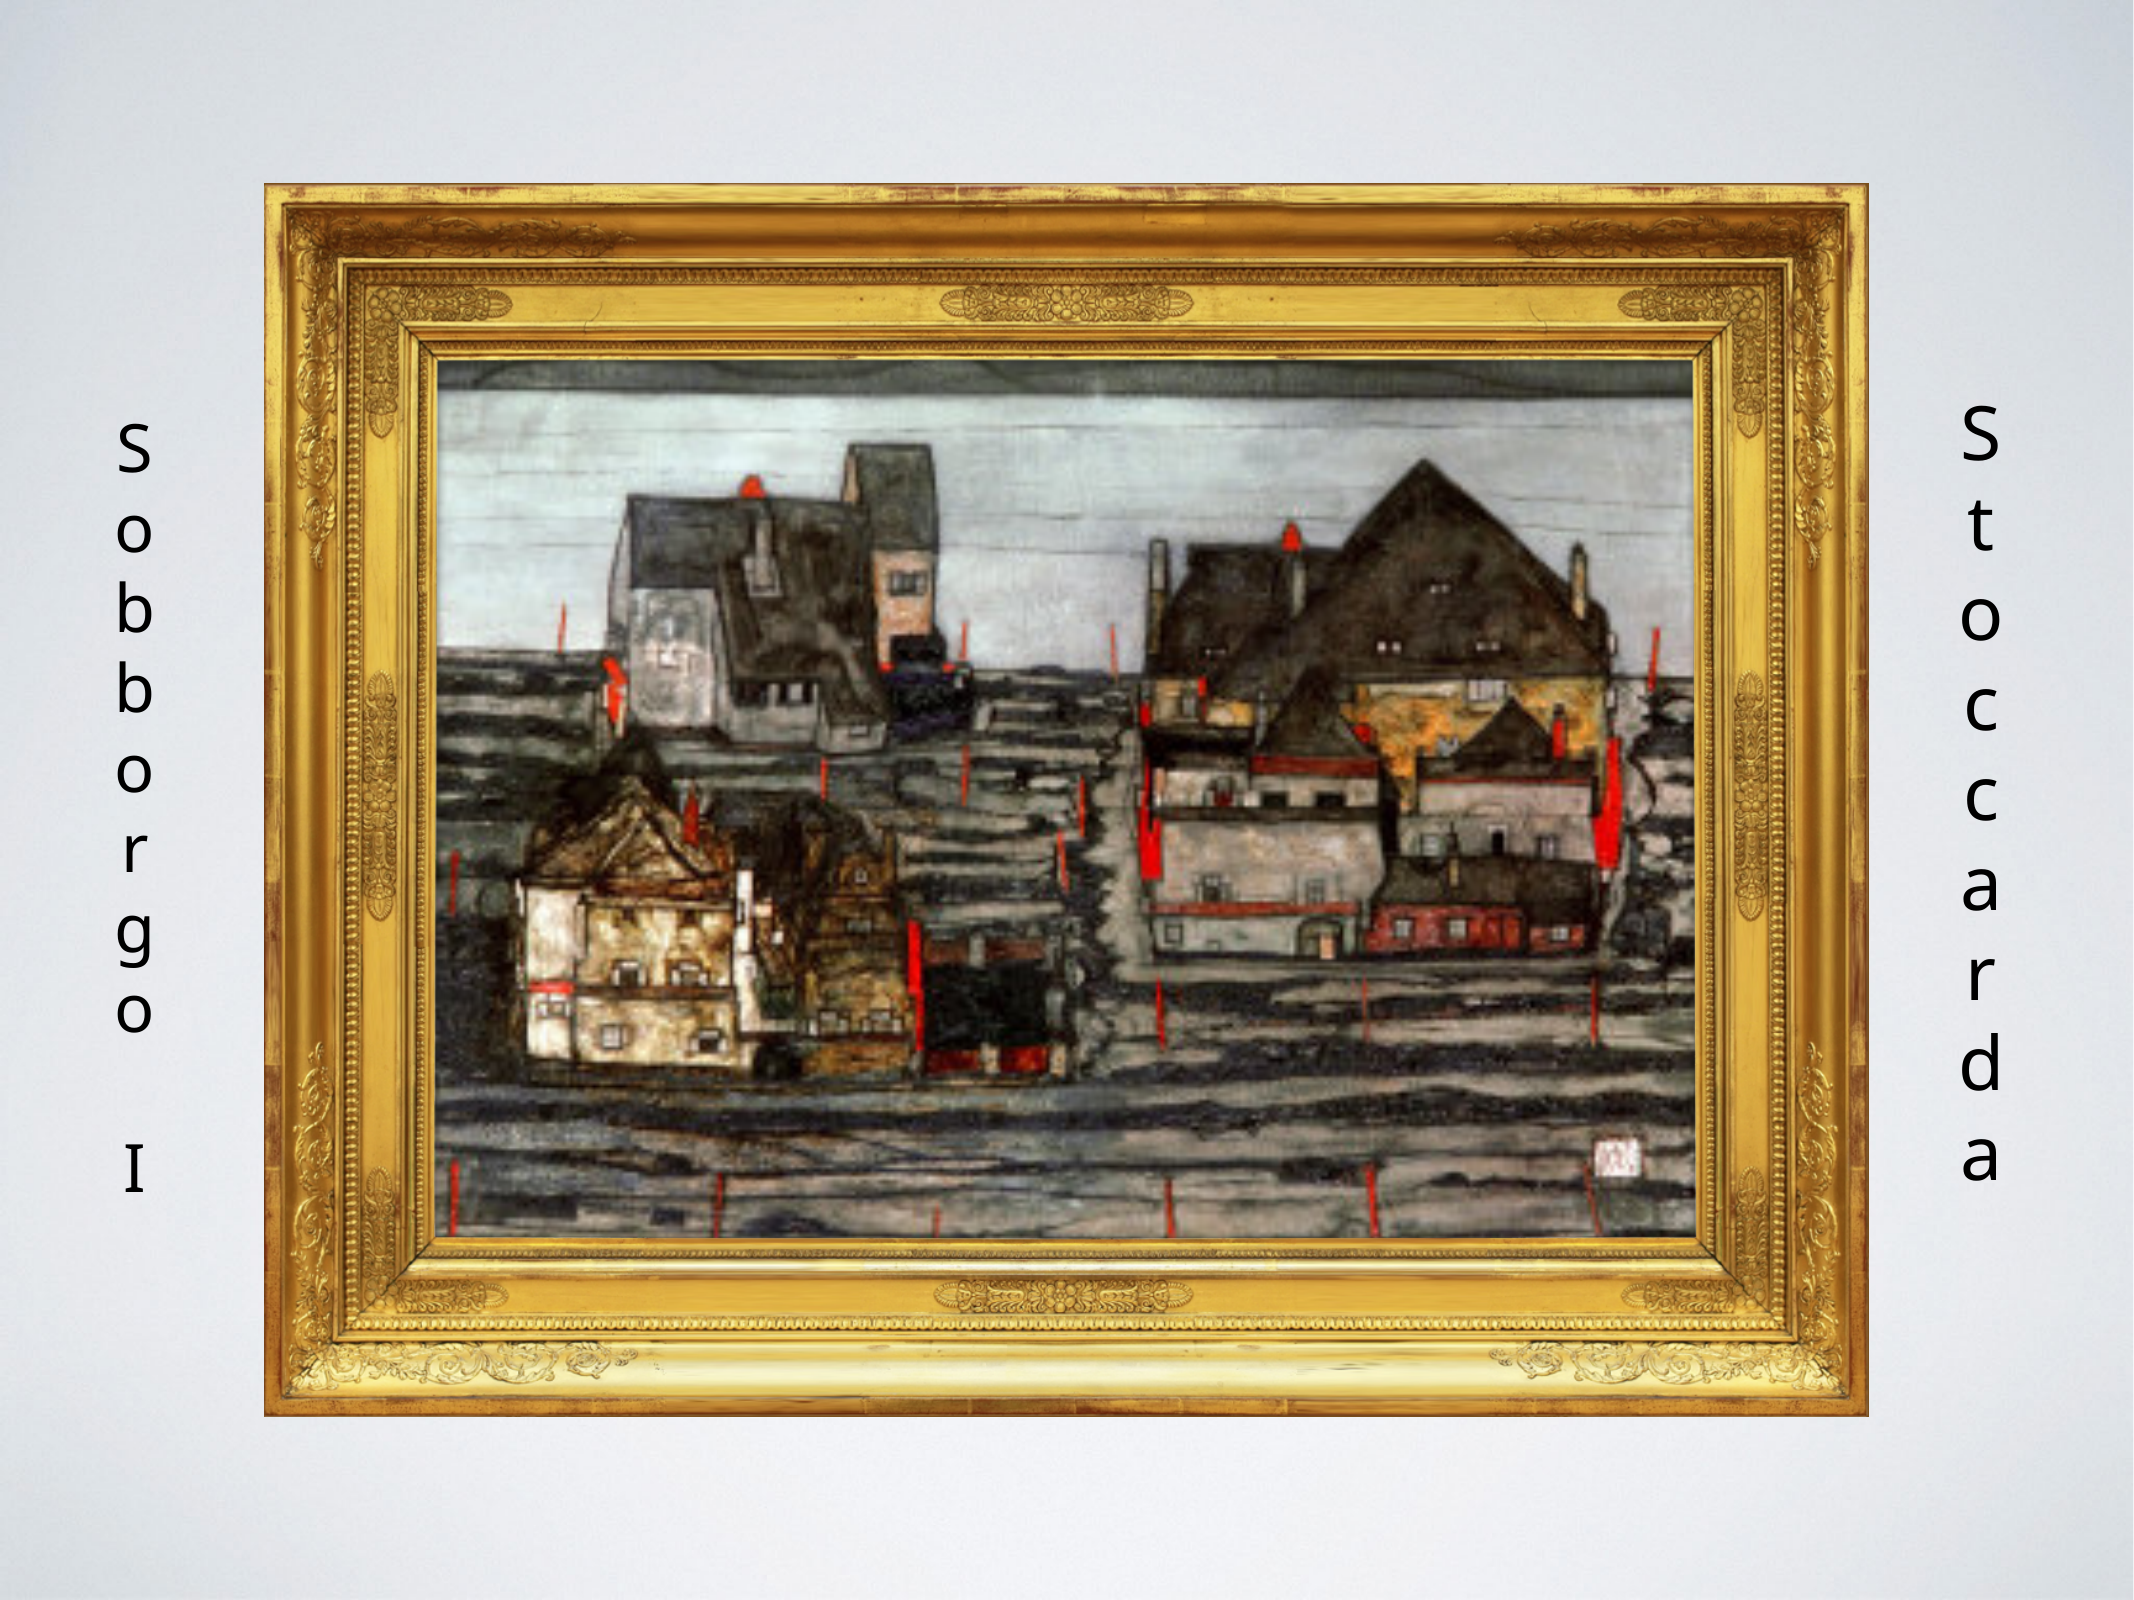

S
t
o
c
c
a
r
d
a
S
o
b
b
o
r
g
o
I